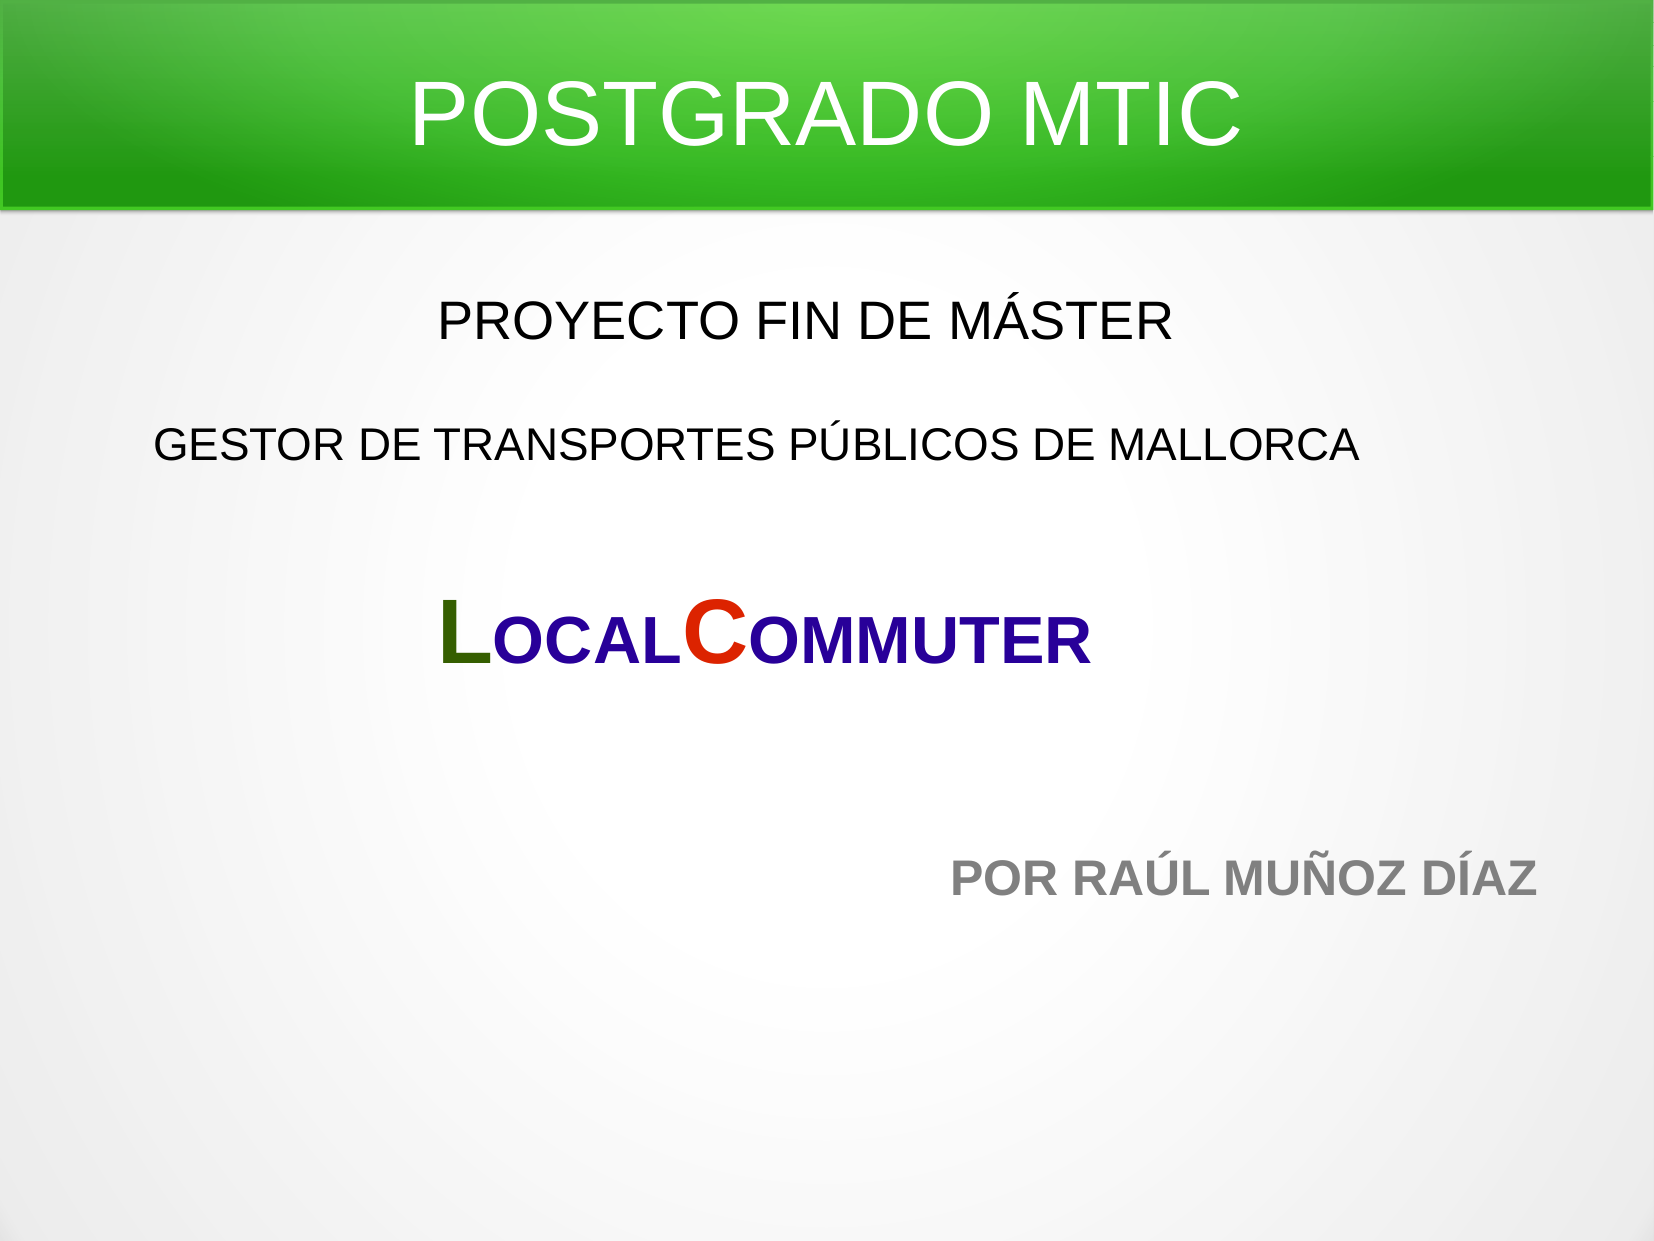

# POSTGRADO MTIC
PROYECTO FIN DE MÁSTER
GESTOR DE TRANSPORTES PÚBLICOS DE MALLORCA
LOCALCOMMUTER
POR RAÚL MUÑOZ DÍAZ